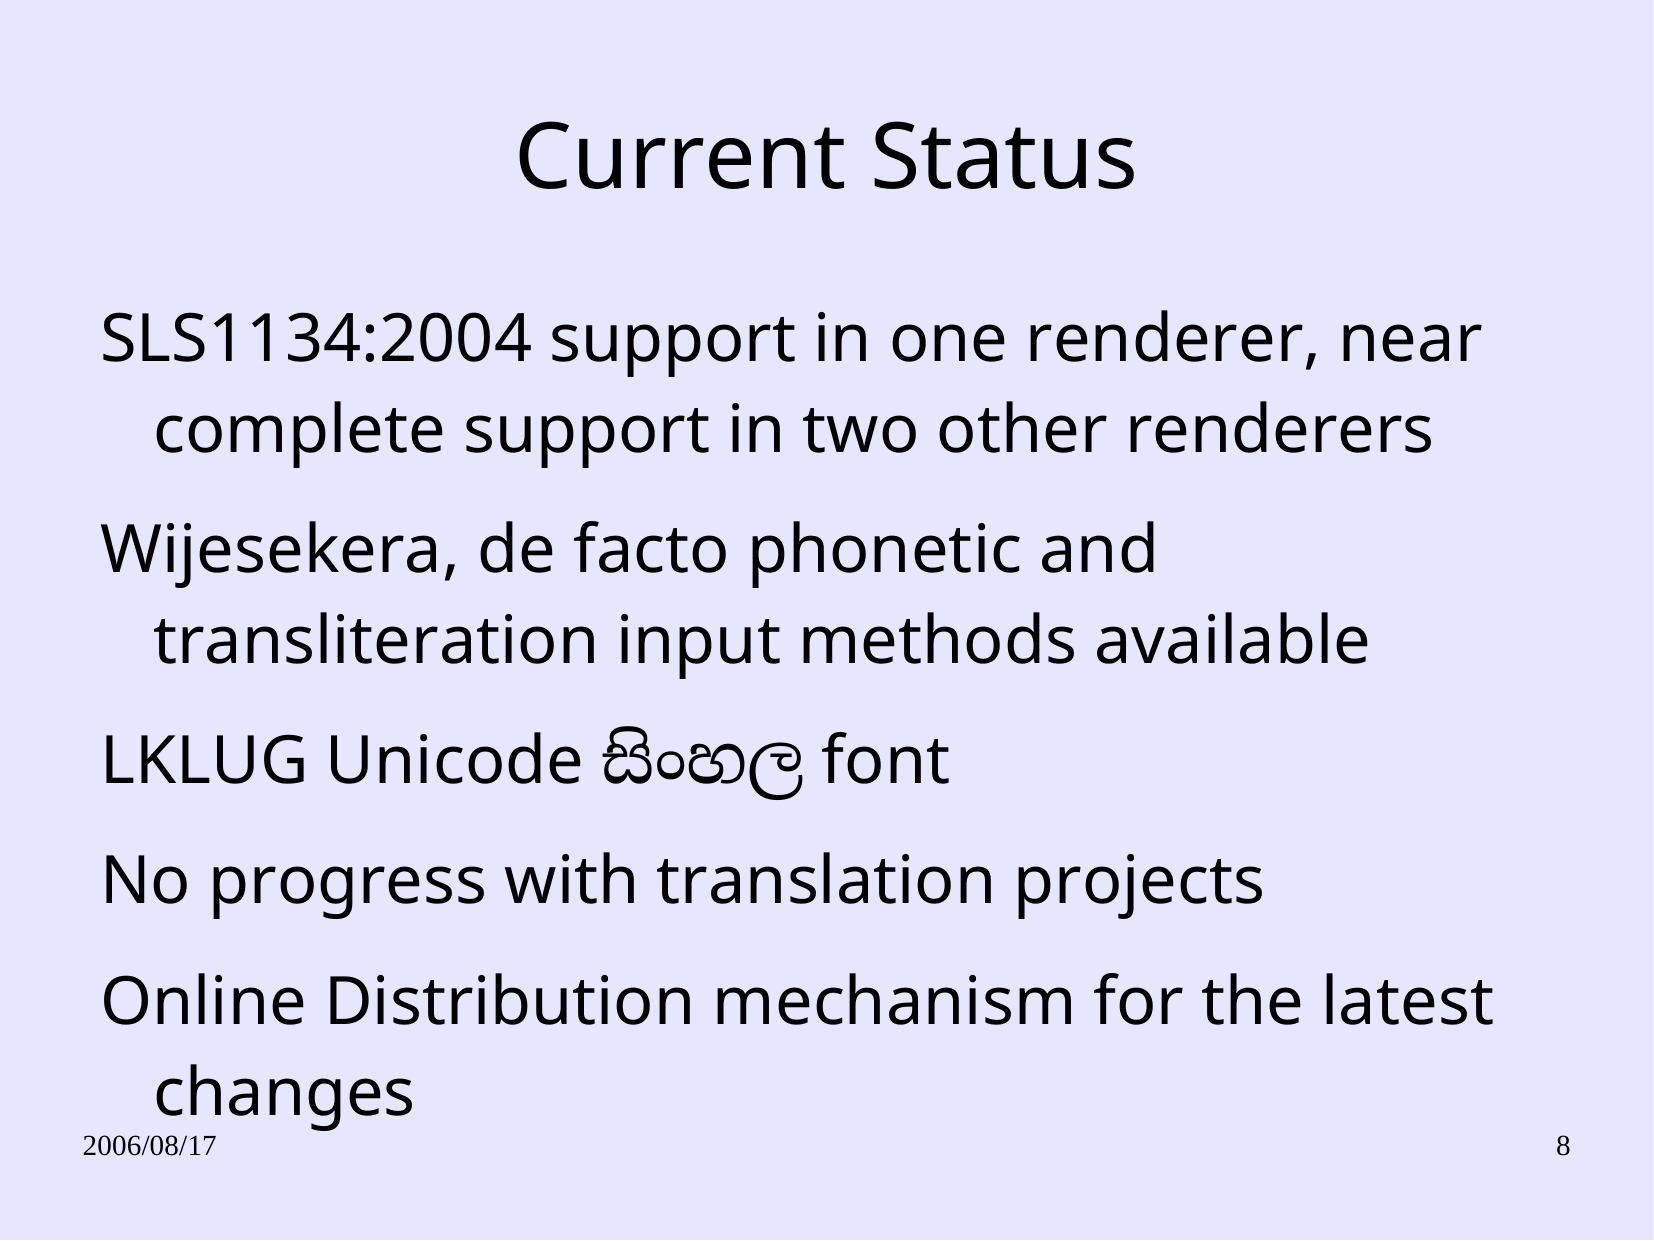

# Current Status
SLS1134:2004 support in one renderer, near complete support in two other renderers
Wijesekera, de facto phonetic and transliteration input methods available
LKLUG Unicode සිංහල font
No progress with translation projects
Online Distribution mechanism for the latest changes
2006/08/17
8